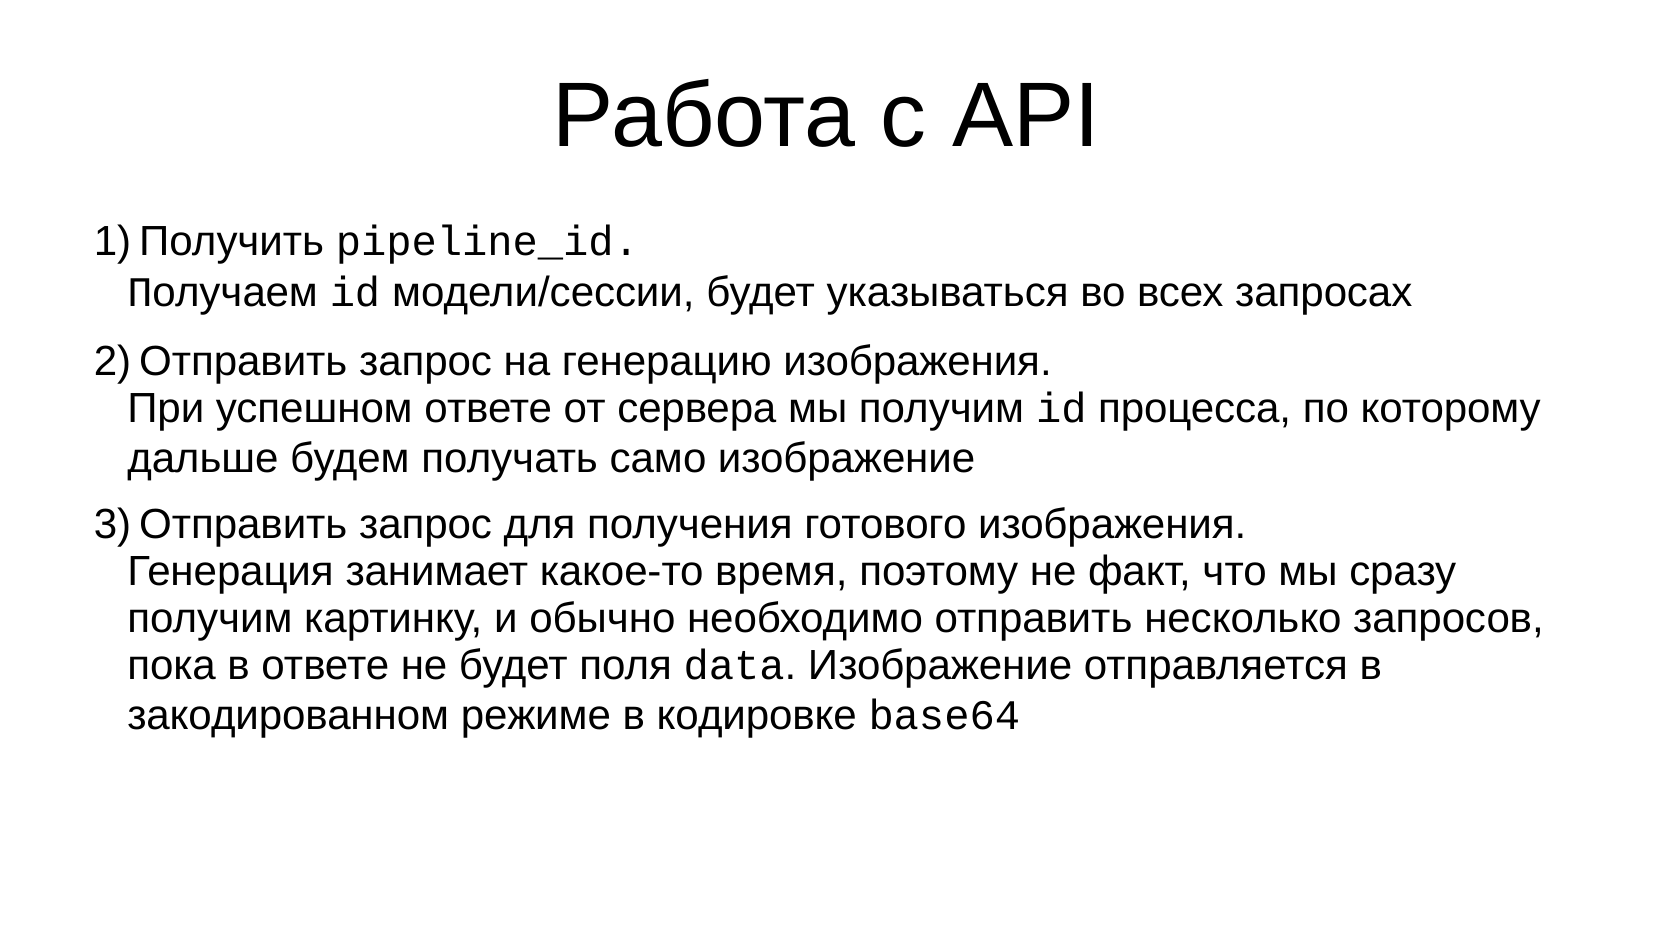

# Работа с API
 Получить pipeline_id.
Получаем id модели/сессии, будет указываться во всех запросах
 Отправить запрос на генерацию изображения.
При успешном ответе от сервера мы получим id процесса, по которому дальше будем получать само изображение
 Отправить запрос для получения готового изображения.
Генерация занимает какое-то время, поэтому не факт, что мы сразу получим картинку, и обычно необходимо отправить несколько запросов, пока в ответе не будет поля data. Изображение отправляется в закодированном режиме в кодировке base64